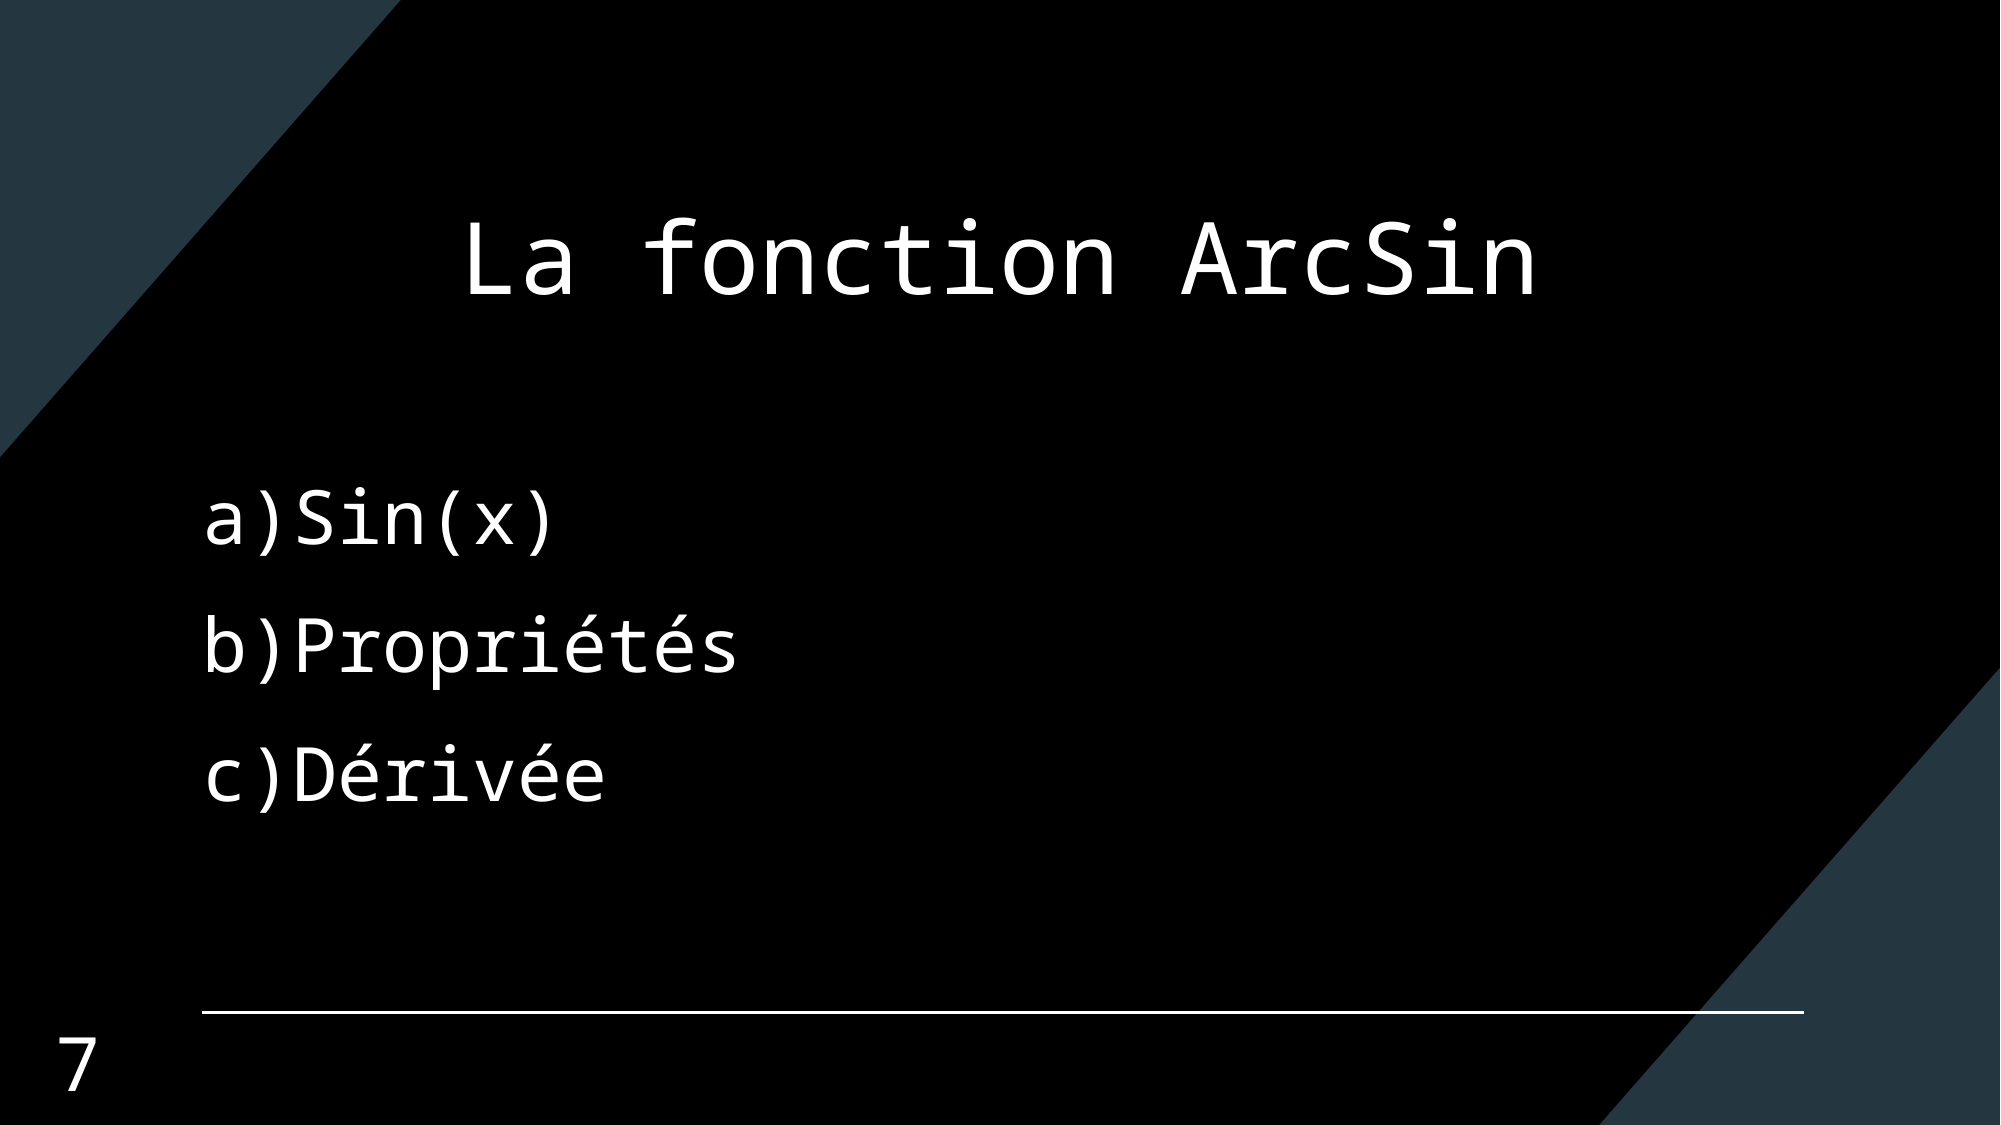

# La fonction ArcSin
Sin(x)
Propriétés
Dérivée